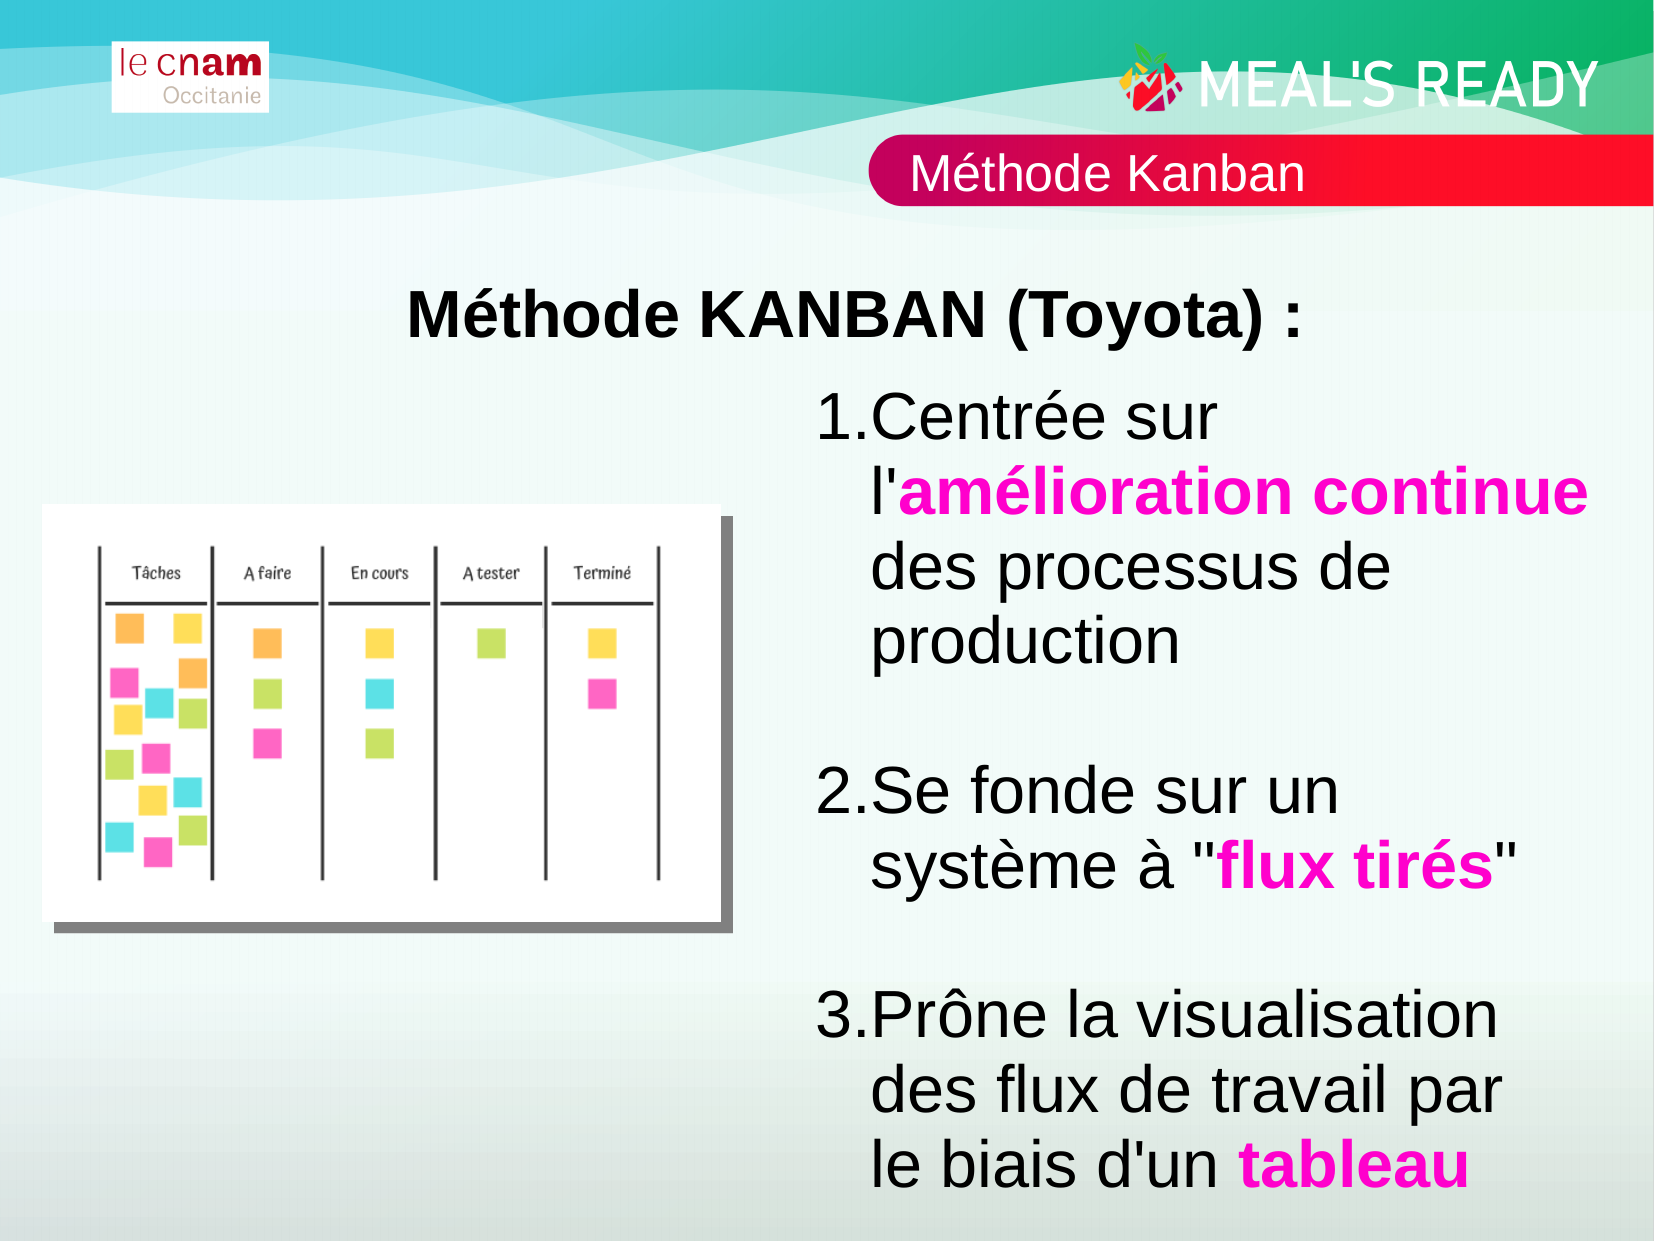

# Méthode Kanban
Méthode KANBAN (Toyota) :
1.Centrée sur
 l'amélioration continue
 des processus de
 production
2.Se fonde sur un
 système à "flux tirés"
3.Prône la visualisation
 des flux de travail par
 le biais d'un tableau